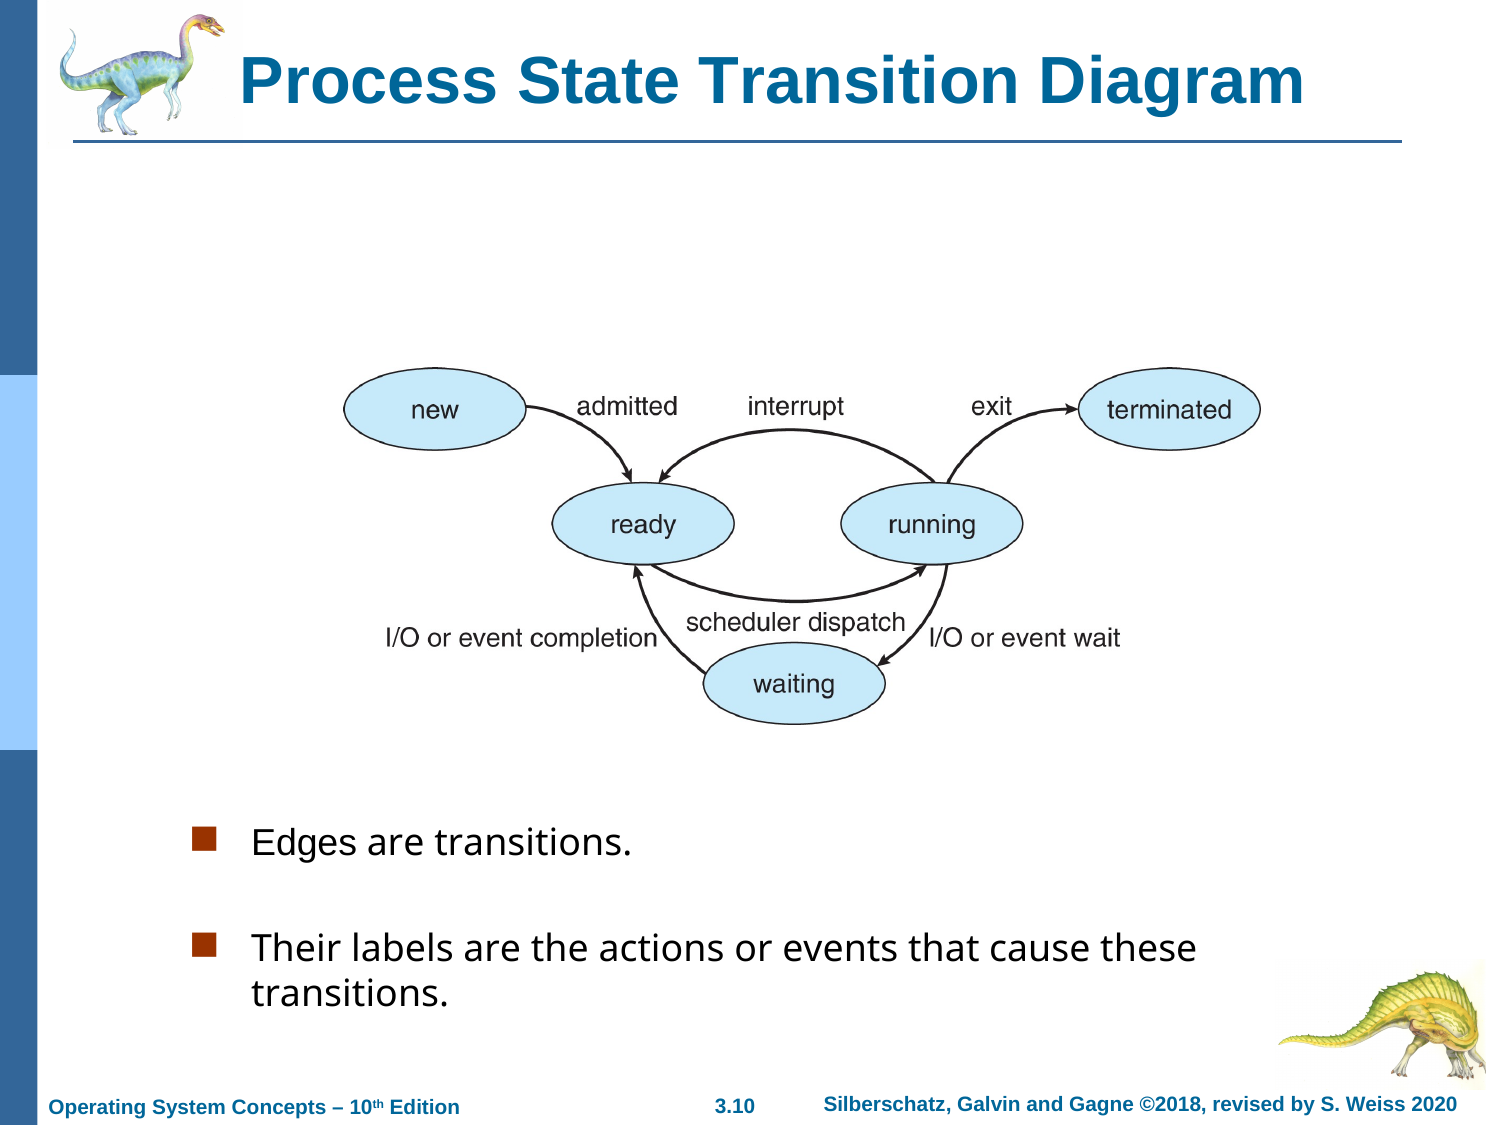

# Process State Transition Diagram
Edges are transitions.
Their labels are the actions or events that cause these transitions.